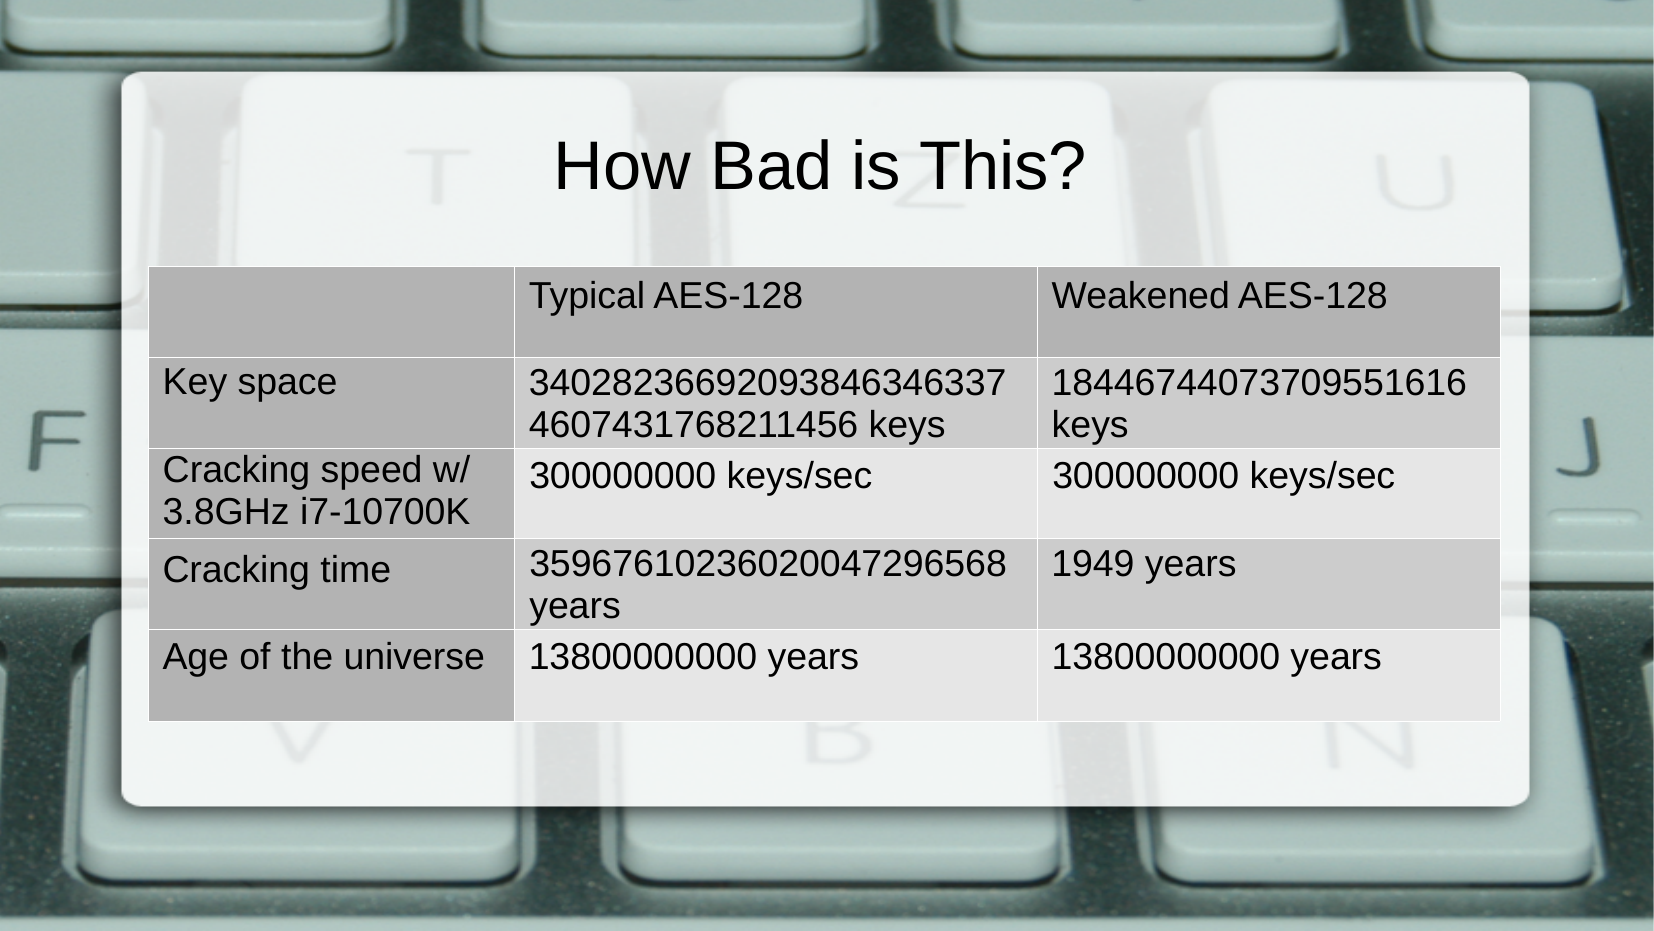

# How Bad is This?
| | | |
| --- | --- | --- |
| | | |
| | | |
| | | |
| | | |
Typical AES-128
Weakened AES-128
Key space
340282366920938463463374607431768211456 keys
18446744073709551616 keys
Cracking speed w/
3.8GHz i7-10700K
300000000 keys/sec
300000000 keys/sec
35967610236020047296568 years
1949 years
Cracking time
Age of the universe
13800000000 years
13800000000 years